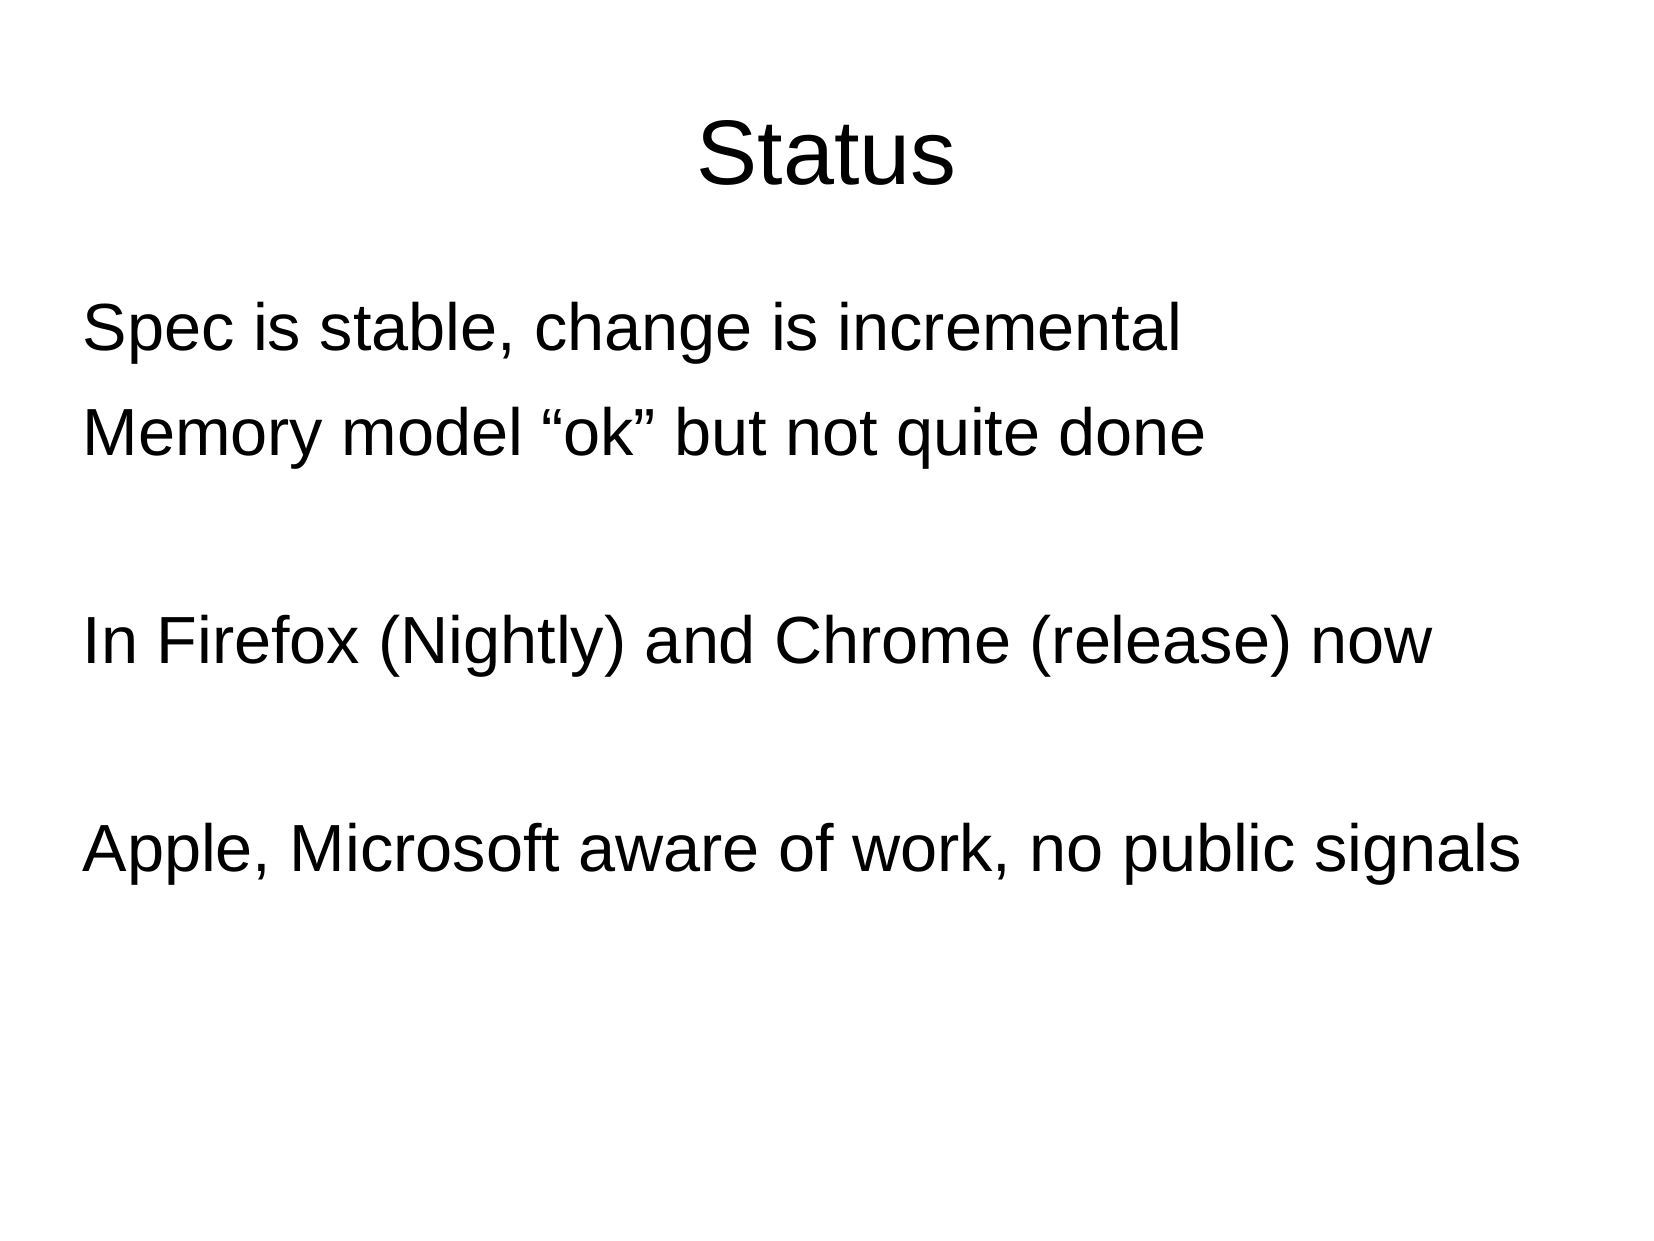

# Status
Spec is stable, change is incremental
Memory model “ok” but not quite done
In Firefox (Nightly) and Chrome (release) now
Apple, Microsoft aware of work, no public signals